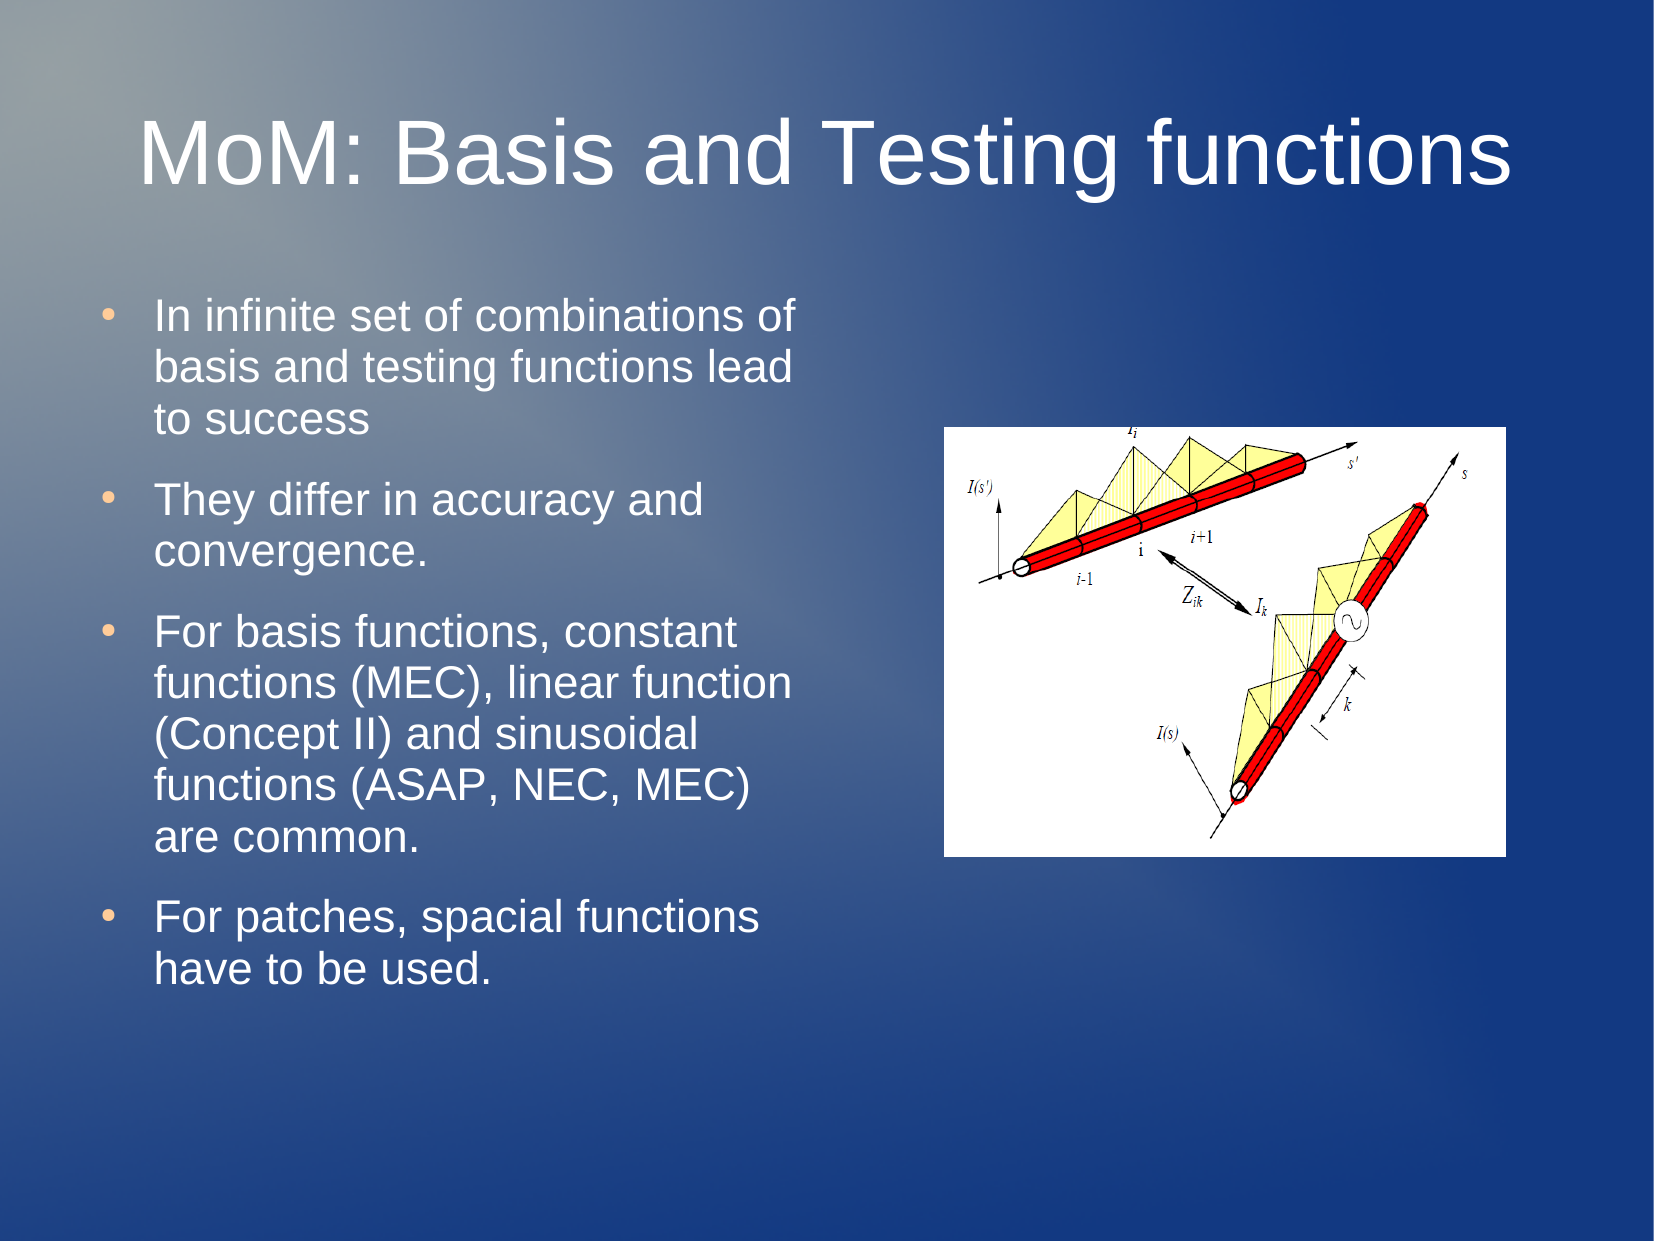

# MoM: Basis and Testing functions
In infinite set of combinations of basis and testing functions lead to success
They differ in accuracy and convergence.
For basis functions, constant functions (MEC), linear function (Concept II) and sinusoidal functions (ASAP, NEC, MEC) are common.
For patches, spacial functions have to be used.